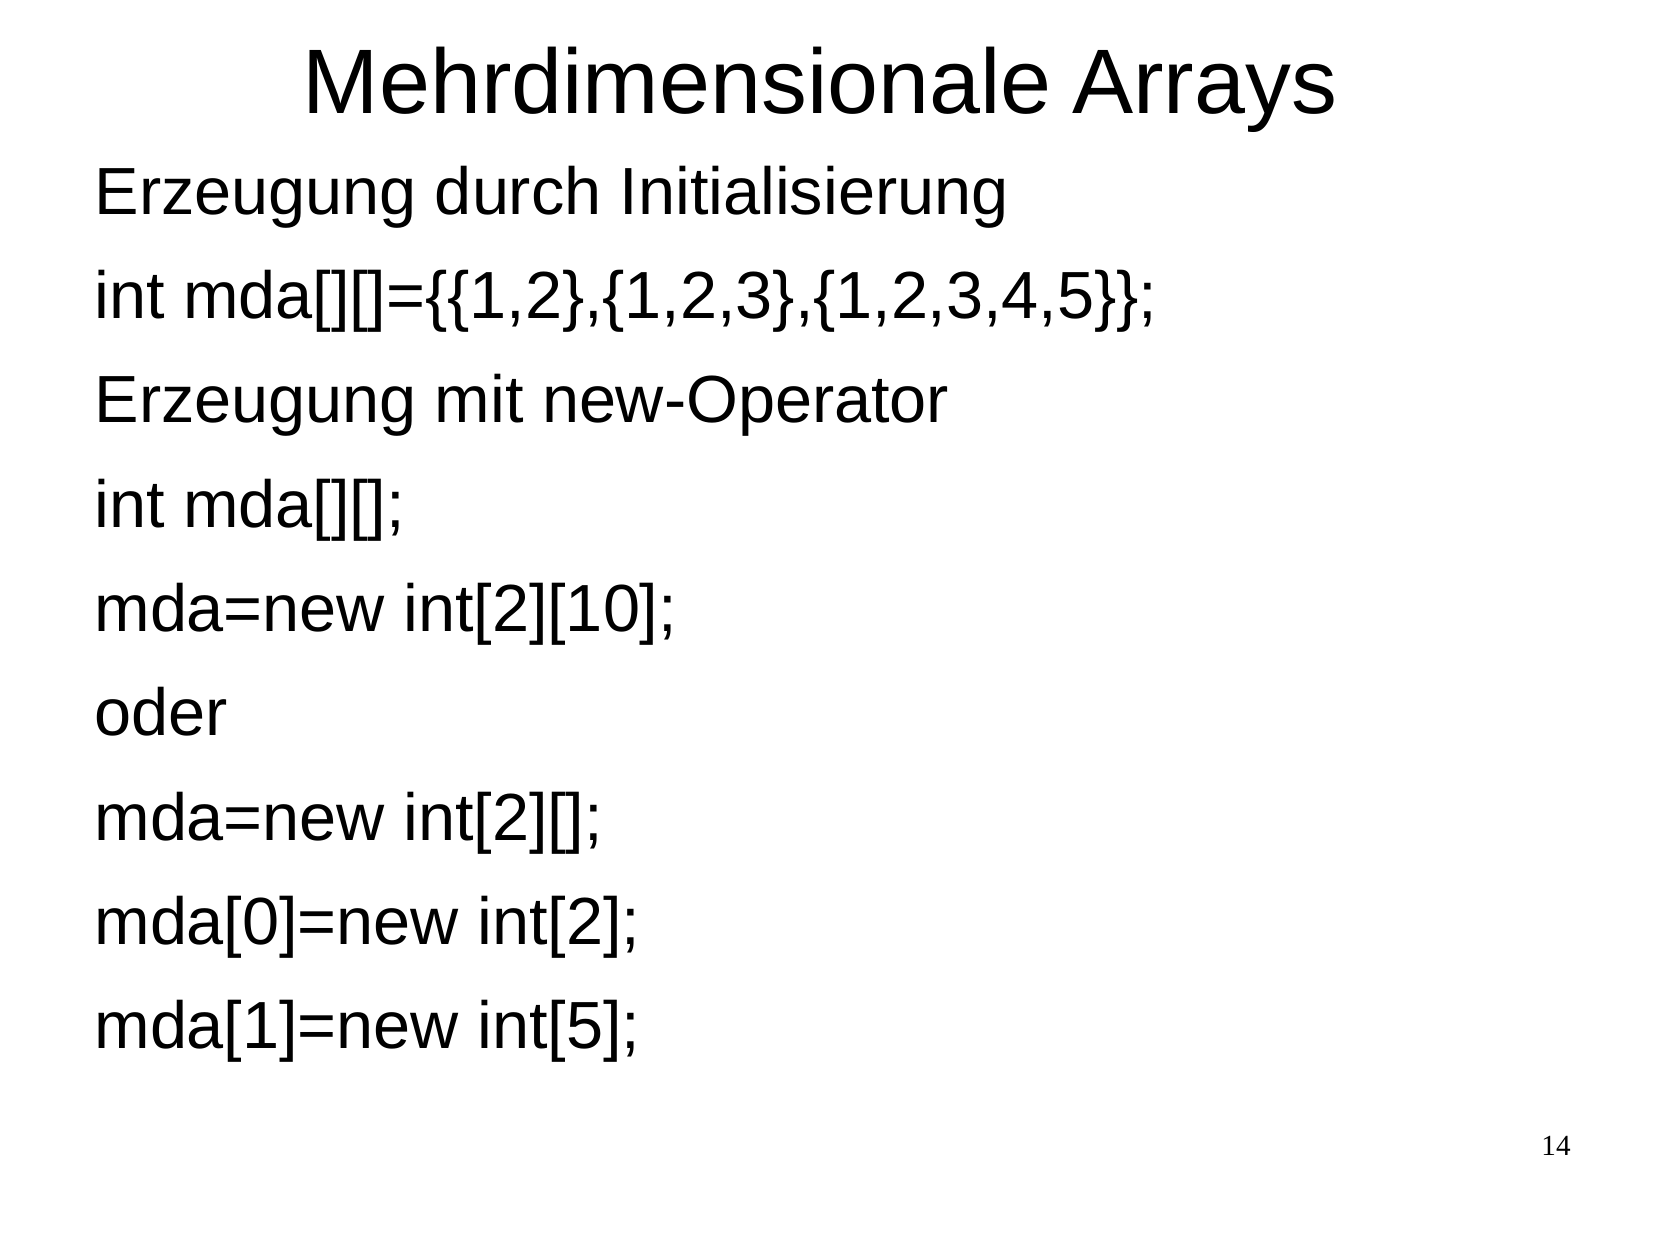

# Mehrdimensionale Arrays
Erzeugung durch Initialisierung
int mda[][]={{1,2},{1,2,3},{1,2,3,4,5}};
Erzeugung mit new-Operator
int mda[][];
mda=new int[2][10];
oder
mda=new int[2][];
mda[0]=new int[2];
mda[1]=new int[5];
14